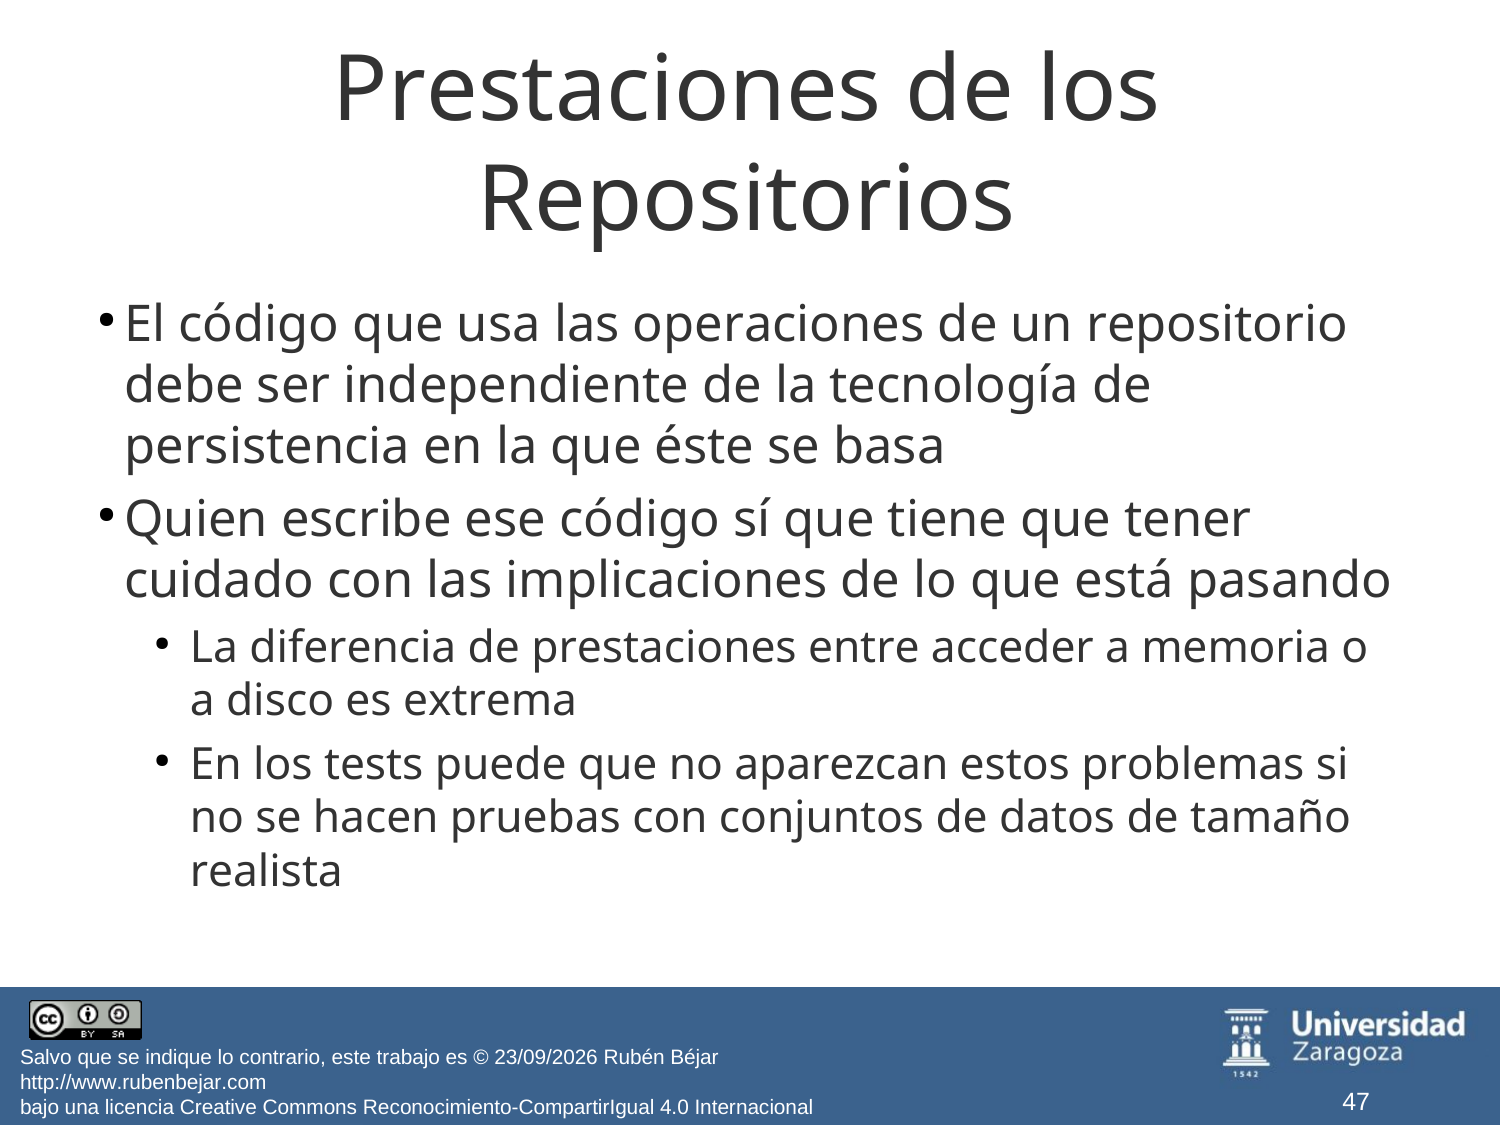

# Prestaciones de los Repositorios
El código que usa las operaciones de un repositorio debe ser independiente de la tecnología de persistencia en la que éste se basa
Quien escribe ese código sí que tiene que tener cuidado con las implicaciones de lo que está pasando
La diferencia de prestaciones entre acceder a memoria o a disco es extrema
En los tests puede que no aparezcan estos problemas si no se hacen pruebas con conjuntos de datos de tamaño realista